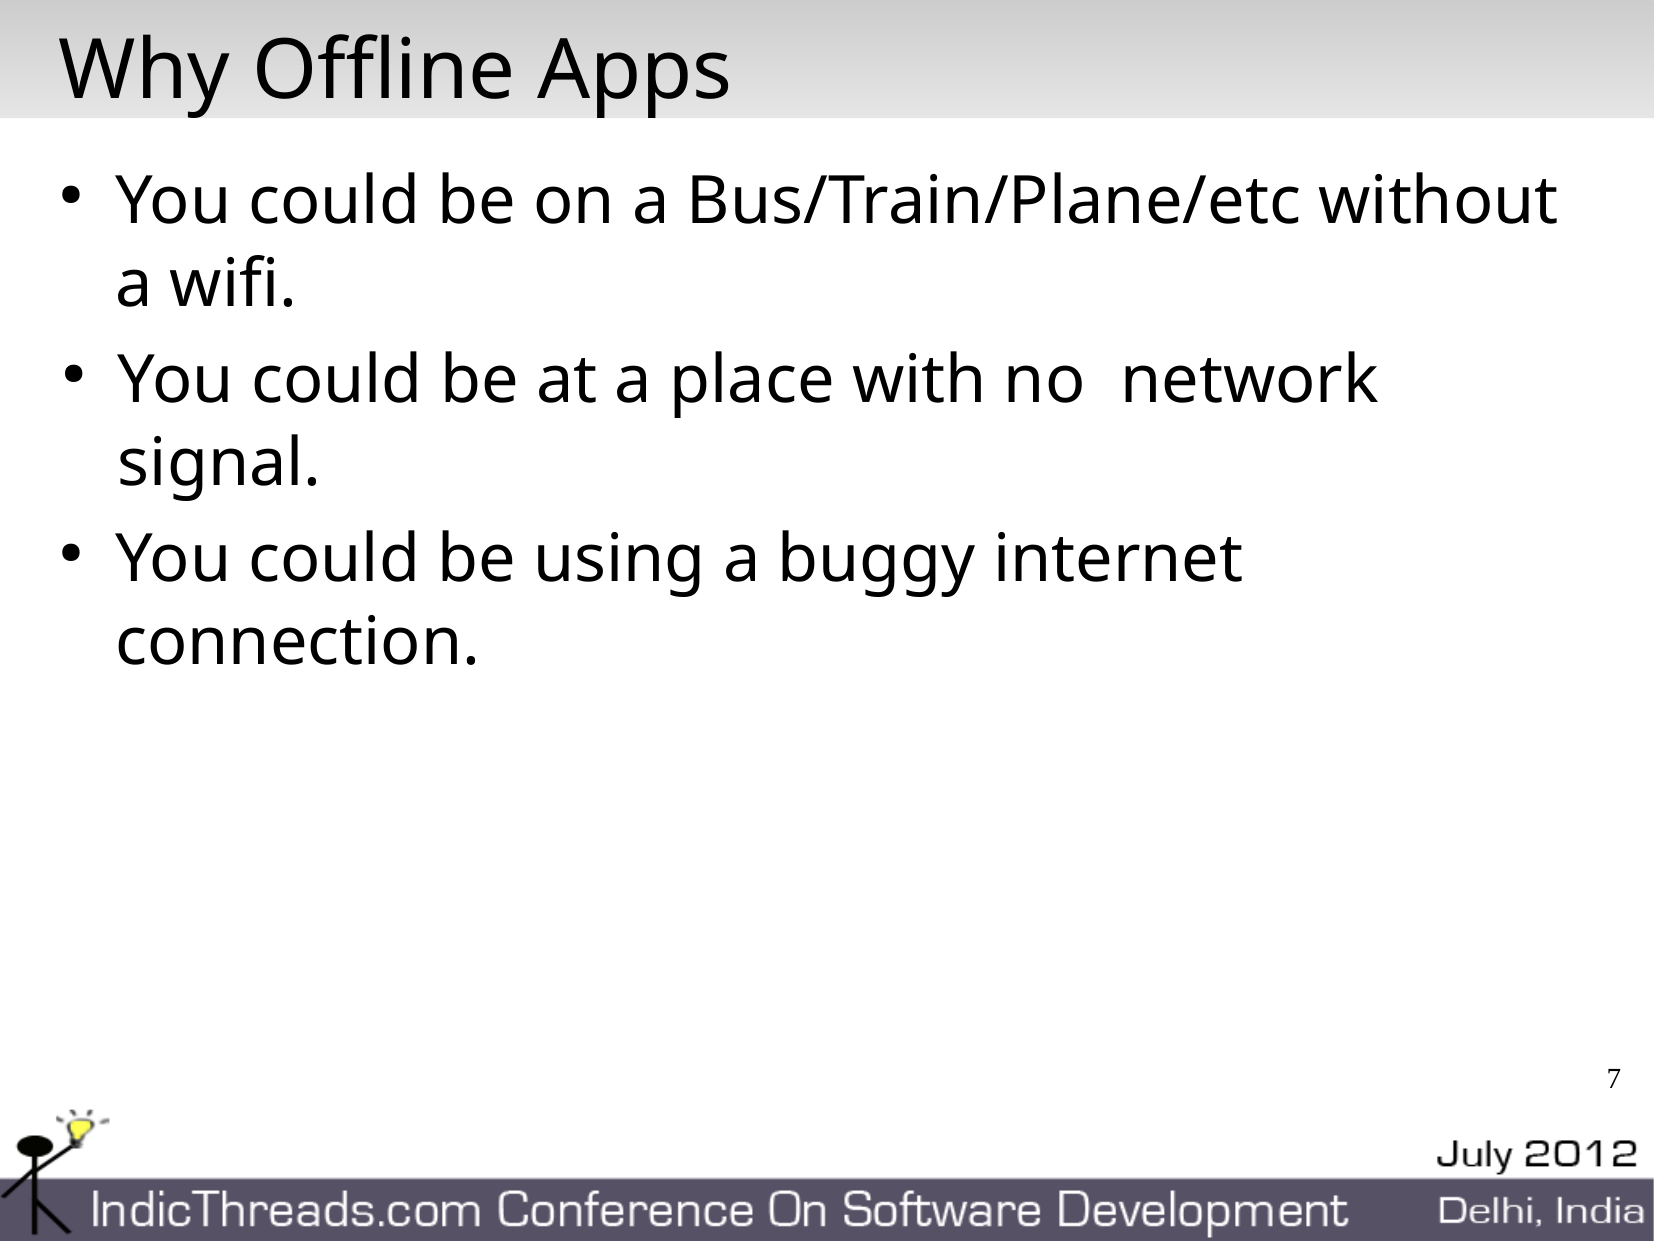

# Why Offline Apps
You could be on a Bus/Train/Plane/etc without a wifi.
You could be at a place with no network signal.
You could be using a buggy internet connection.
7